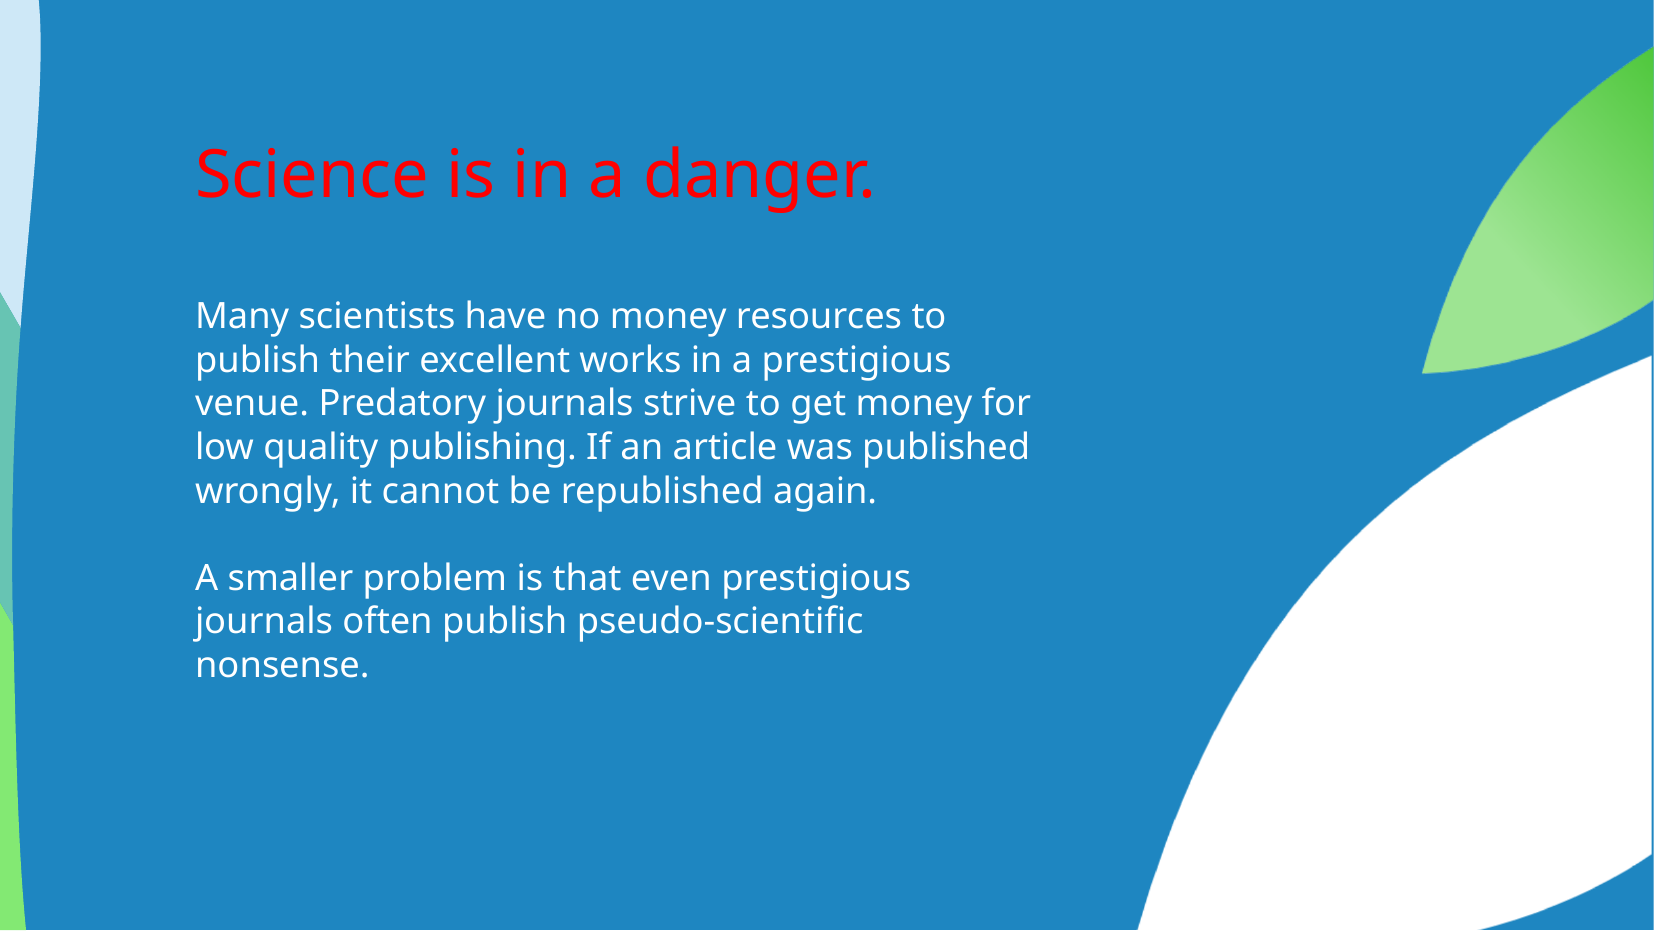

Science is in a danger.
Many scientists have no money resources to publish their excellent works in a prestigious venue. Predatory journals strive to get money for low quality publishing. If an article was published wrongly, it cannot be republished again.
A smaller problem is that even prestigious journals often publish pseudo-scientific nonsense.